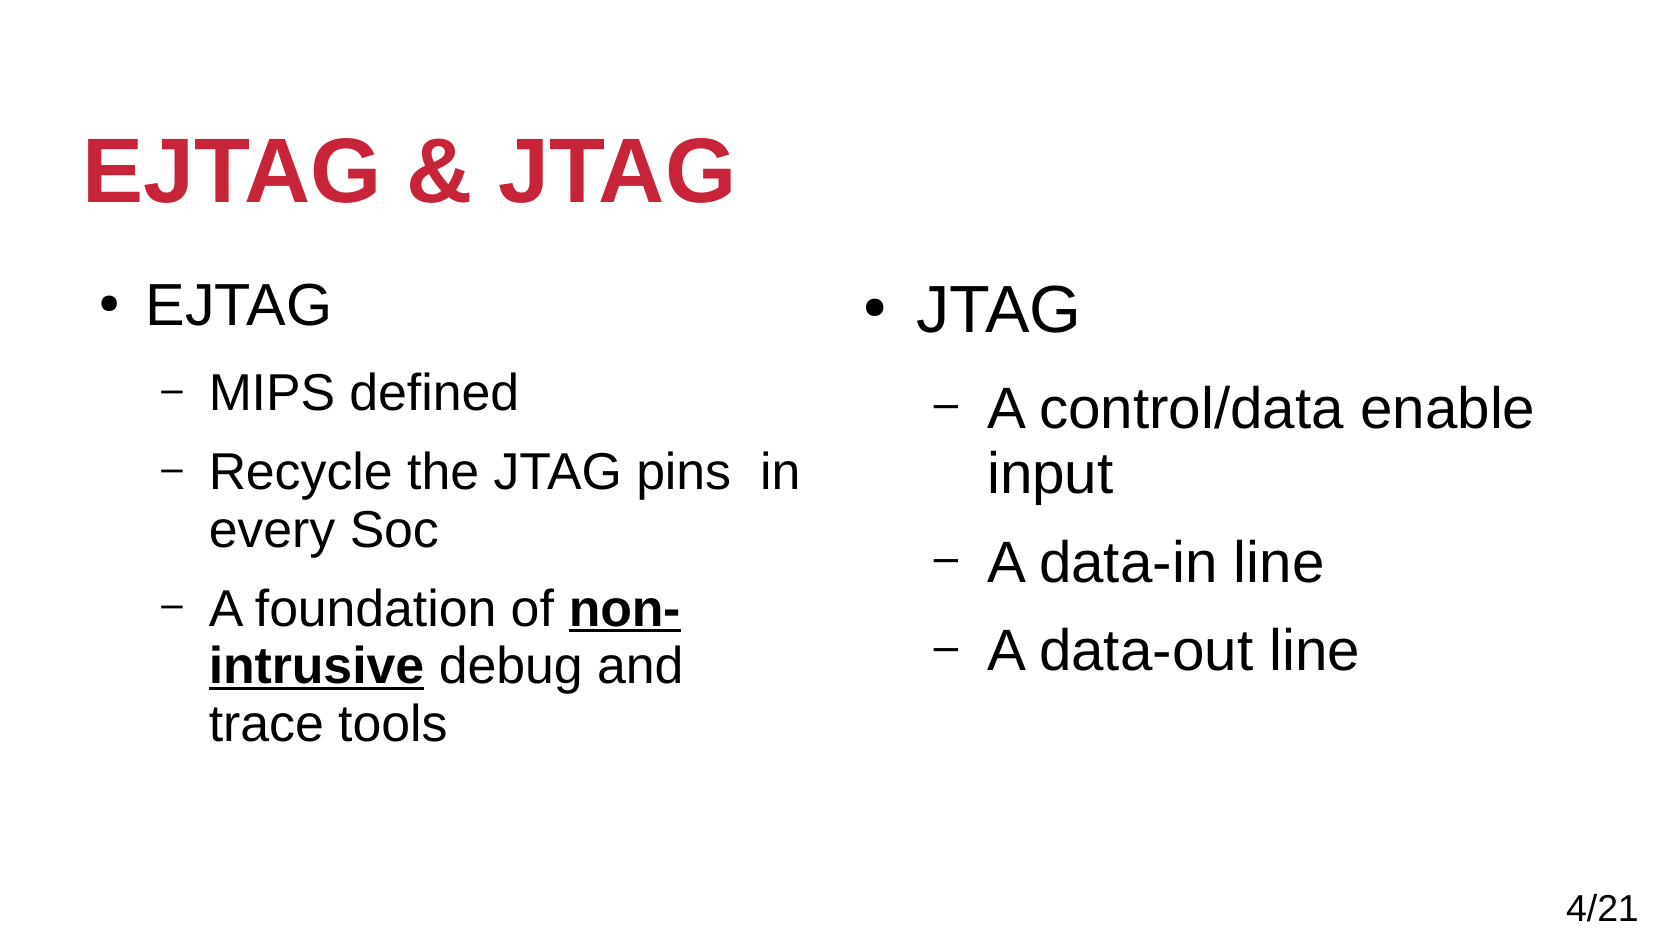

# EJTAG & JTAG
EJTAG
MIPS defined
Recycle the JTAG pins in every Soc
A foundation of non-intrusive debug and trace tools
JTAG
A control/data enable input
A data-in line
A data-out line